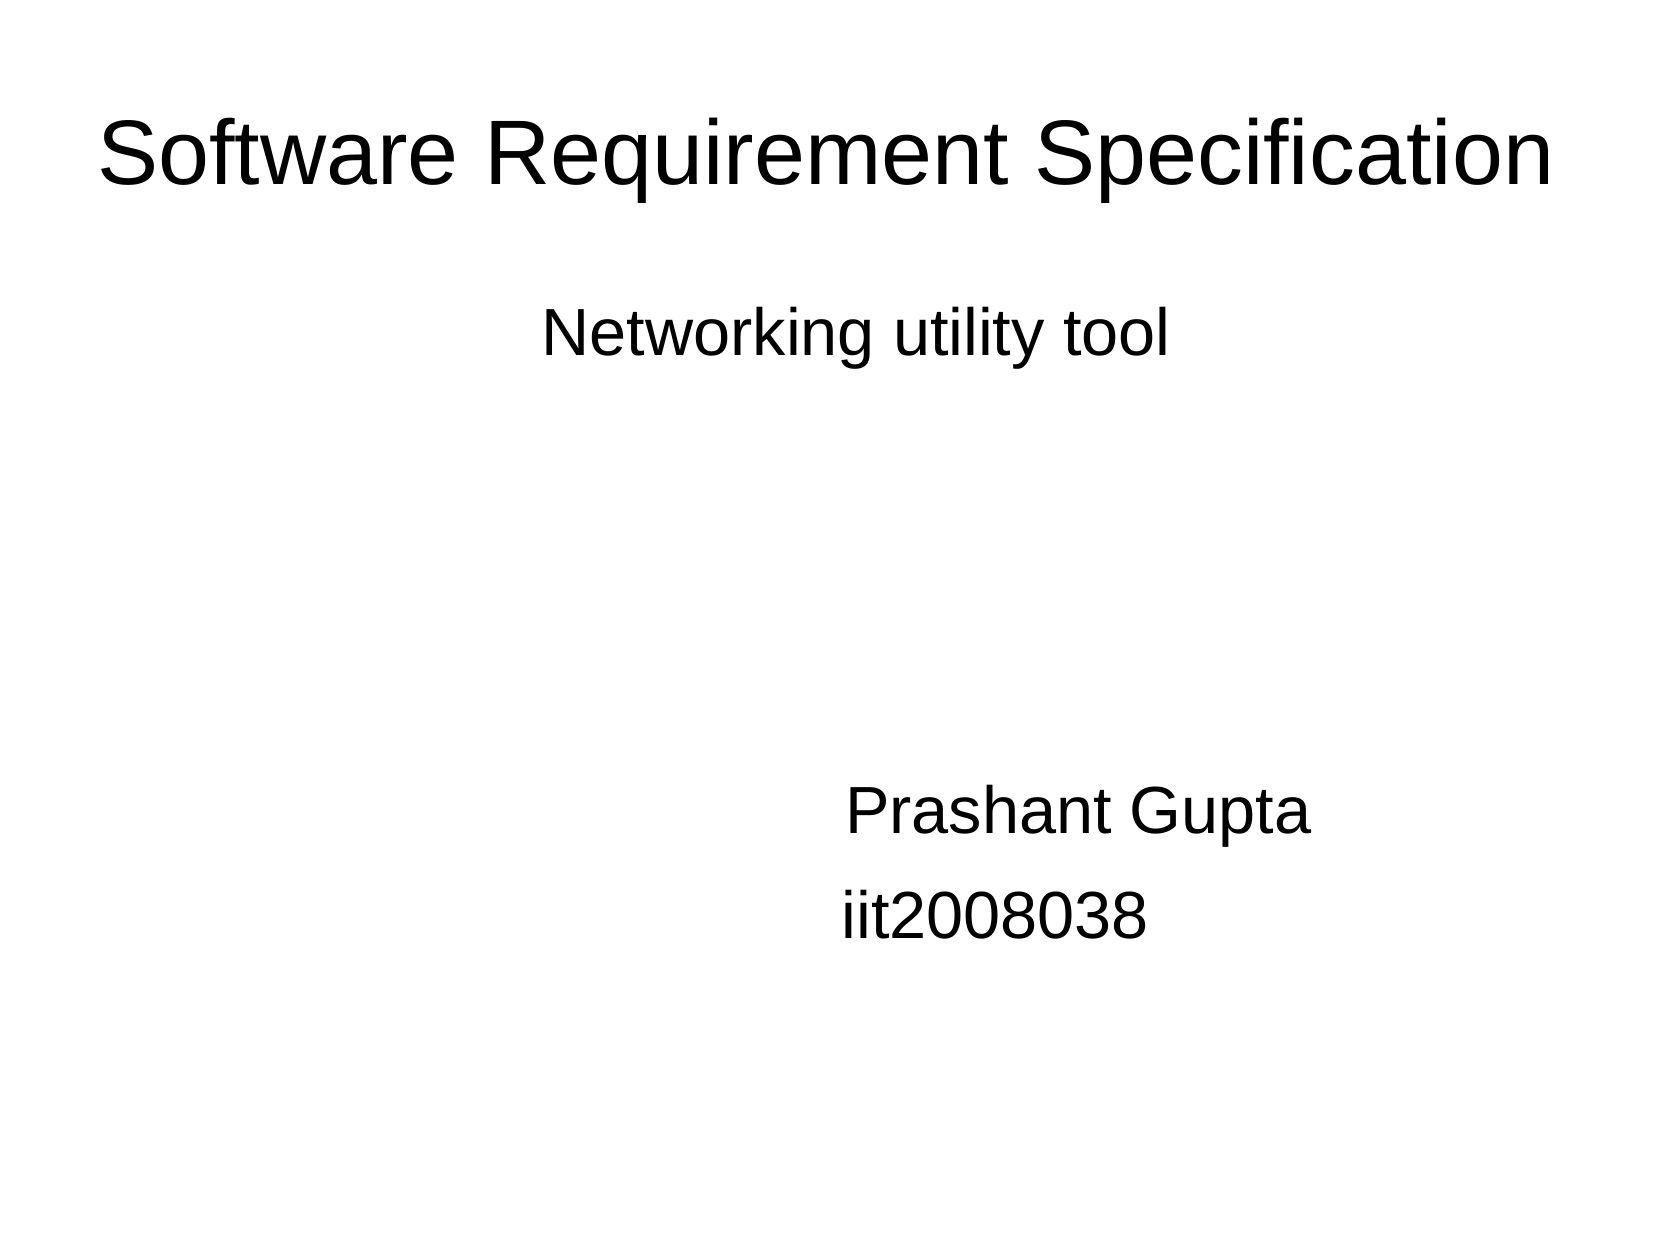

# Software Requirement Specification
Networking utility tool
 Prashant Gupta
 iit2008038